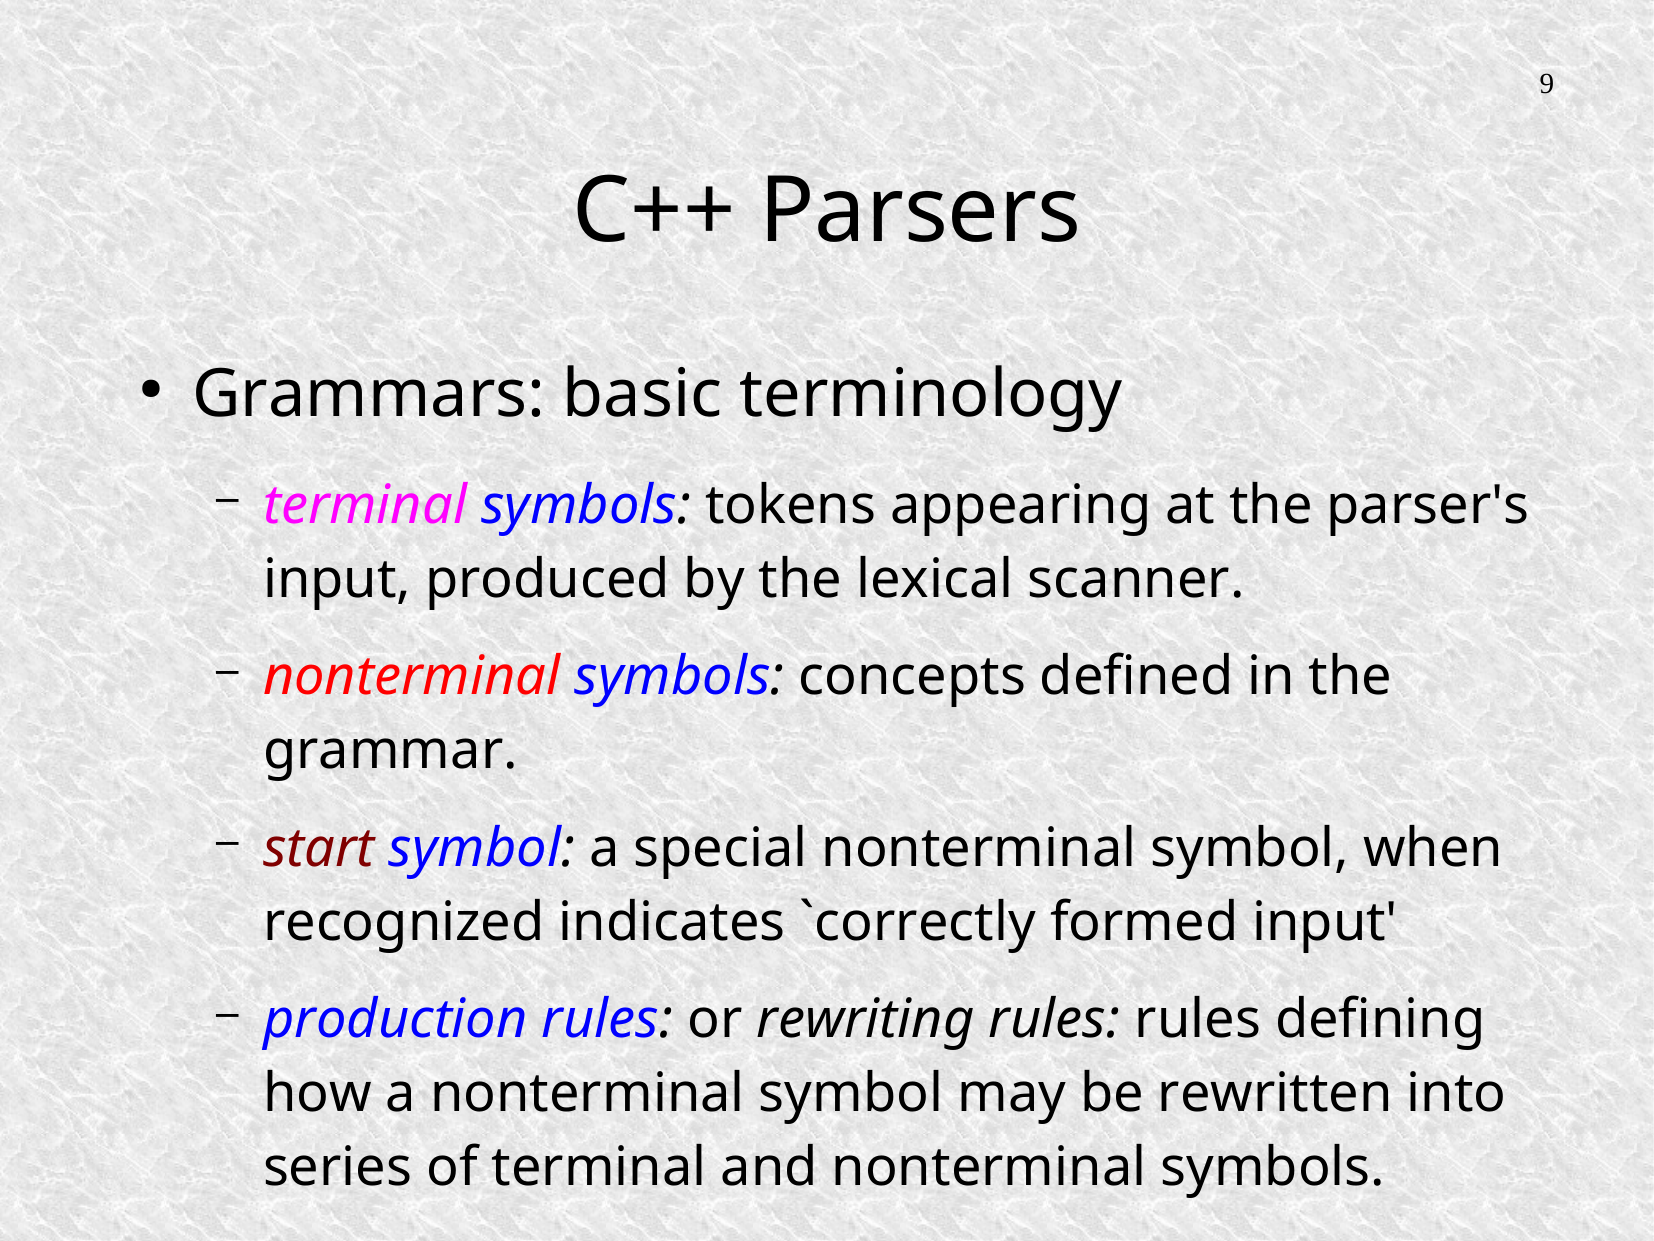

9
# C++ Parsers
Grammars: basic terminology
terminal symbols: tokens appearing at the parser's input, produced by the lexical scanner.
nonterminal symbols: concepts defined in the grammar.
start symbol: a special nonterminal symbol, when recognized indicates `correctly formed input'
production rules: or rewriting rules: rules defining how a nonterminal symbol may be rewritten into series of terminal and nonterminal symbols.